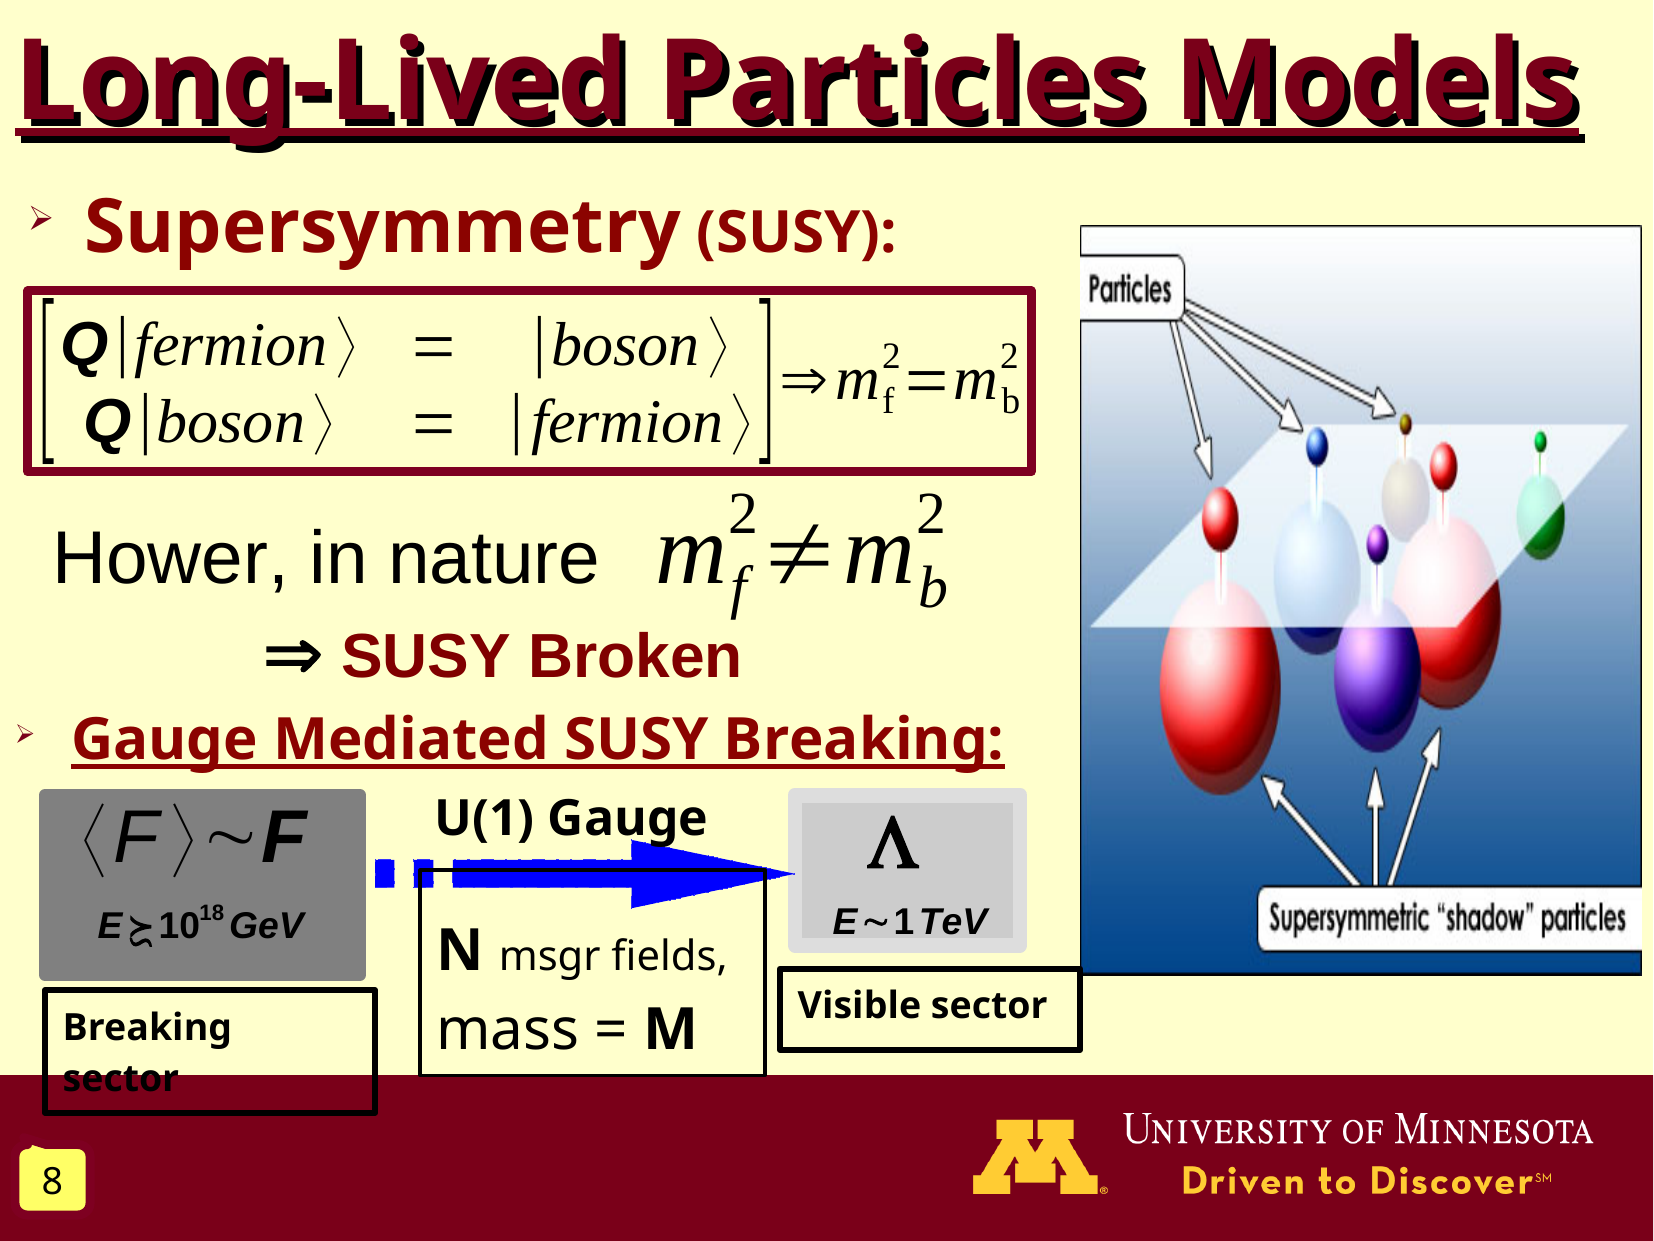

# Long-Lived Particles Models
Supersymmetry (SUSY):
Gauge Mediated SUSY Breaking:
U(1) Gauge
N msgr fields, mass = M
Visible sector
Breaking sector
8